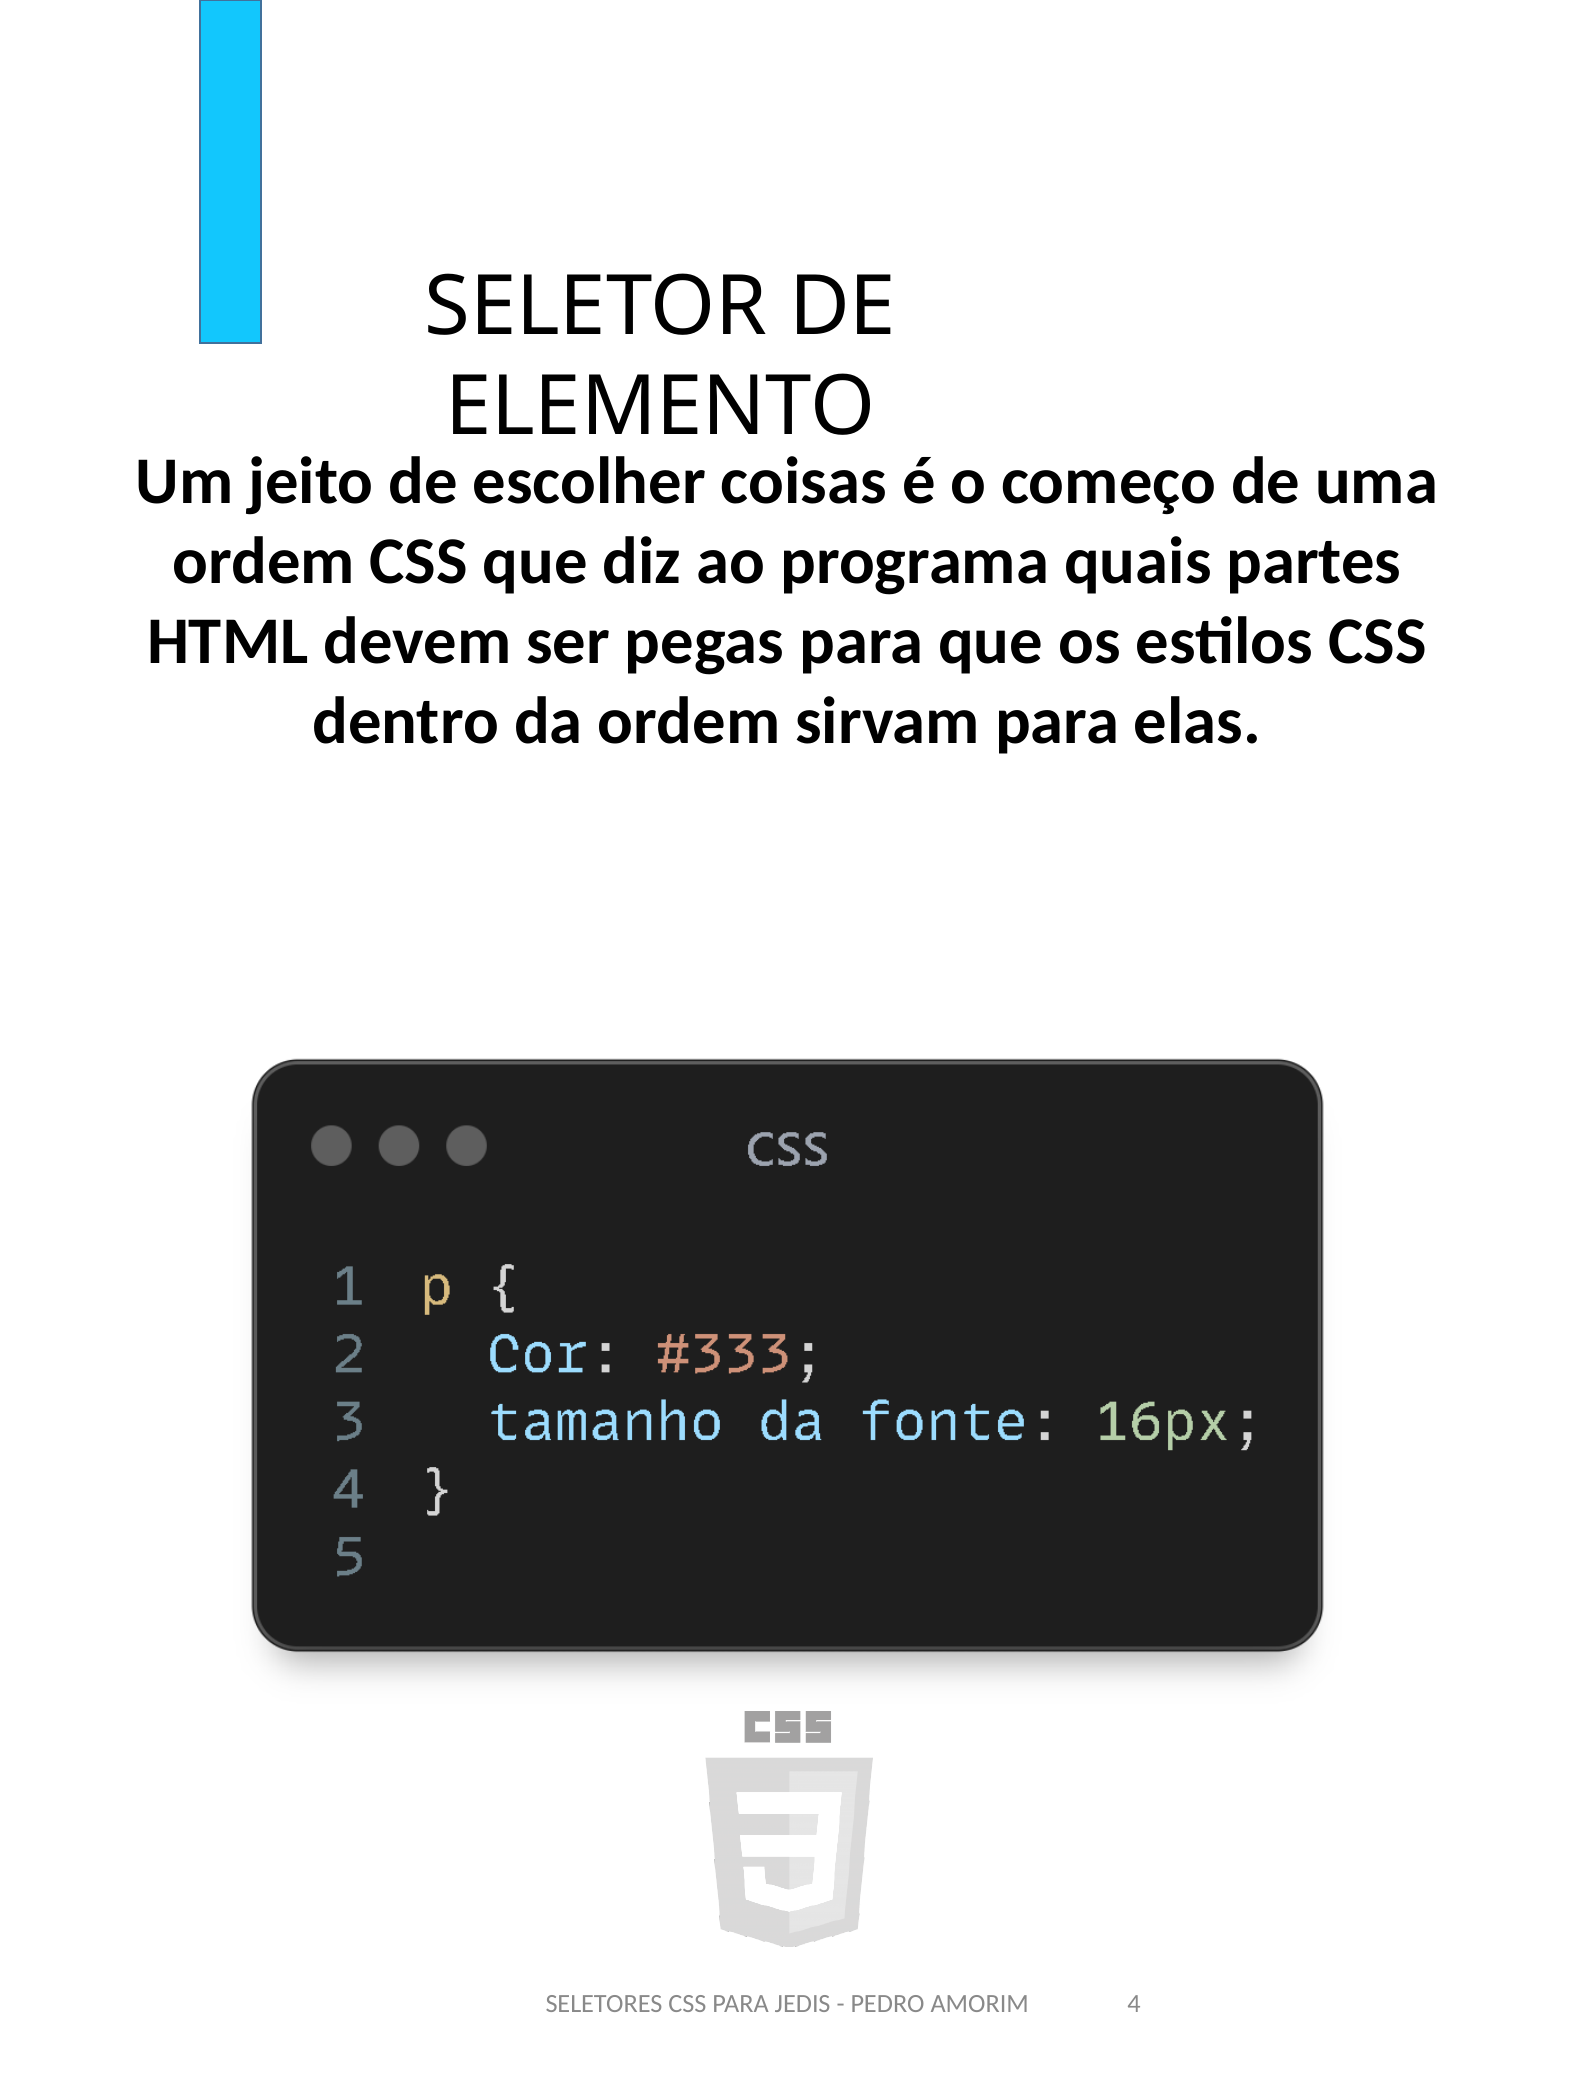

SELETOR DE ELEMENTO
Um jeito de escolher coisas é o começo de uma ordem CSS que diz ao programa quais partes HTML devem ser pegas para que os estilos CSS dentro da ordem sirvam para elas.
SELETORES CSS PARA JEDIS - PEDRO AMORIM